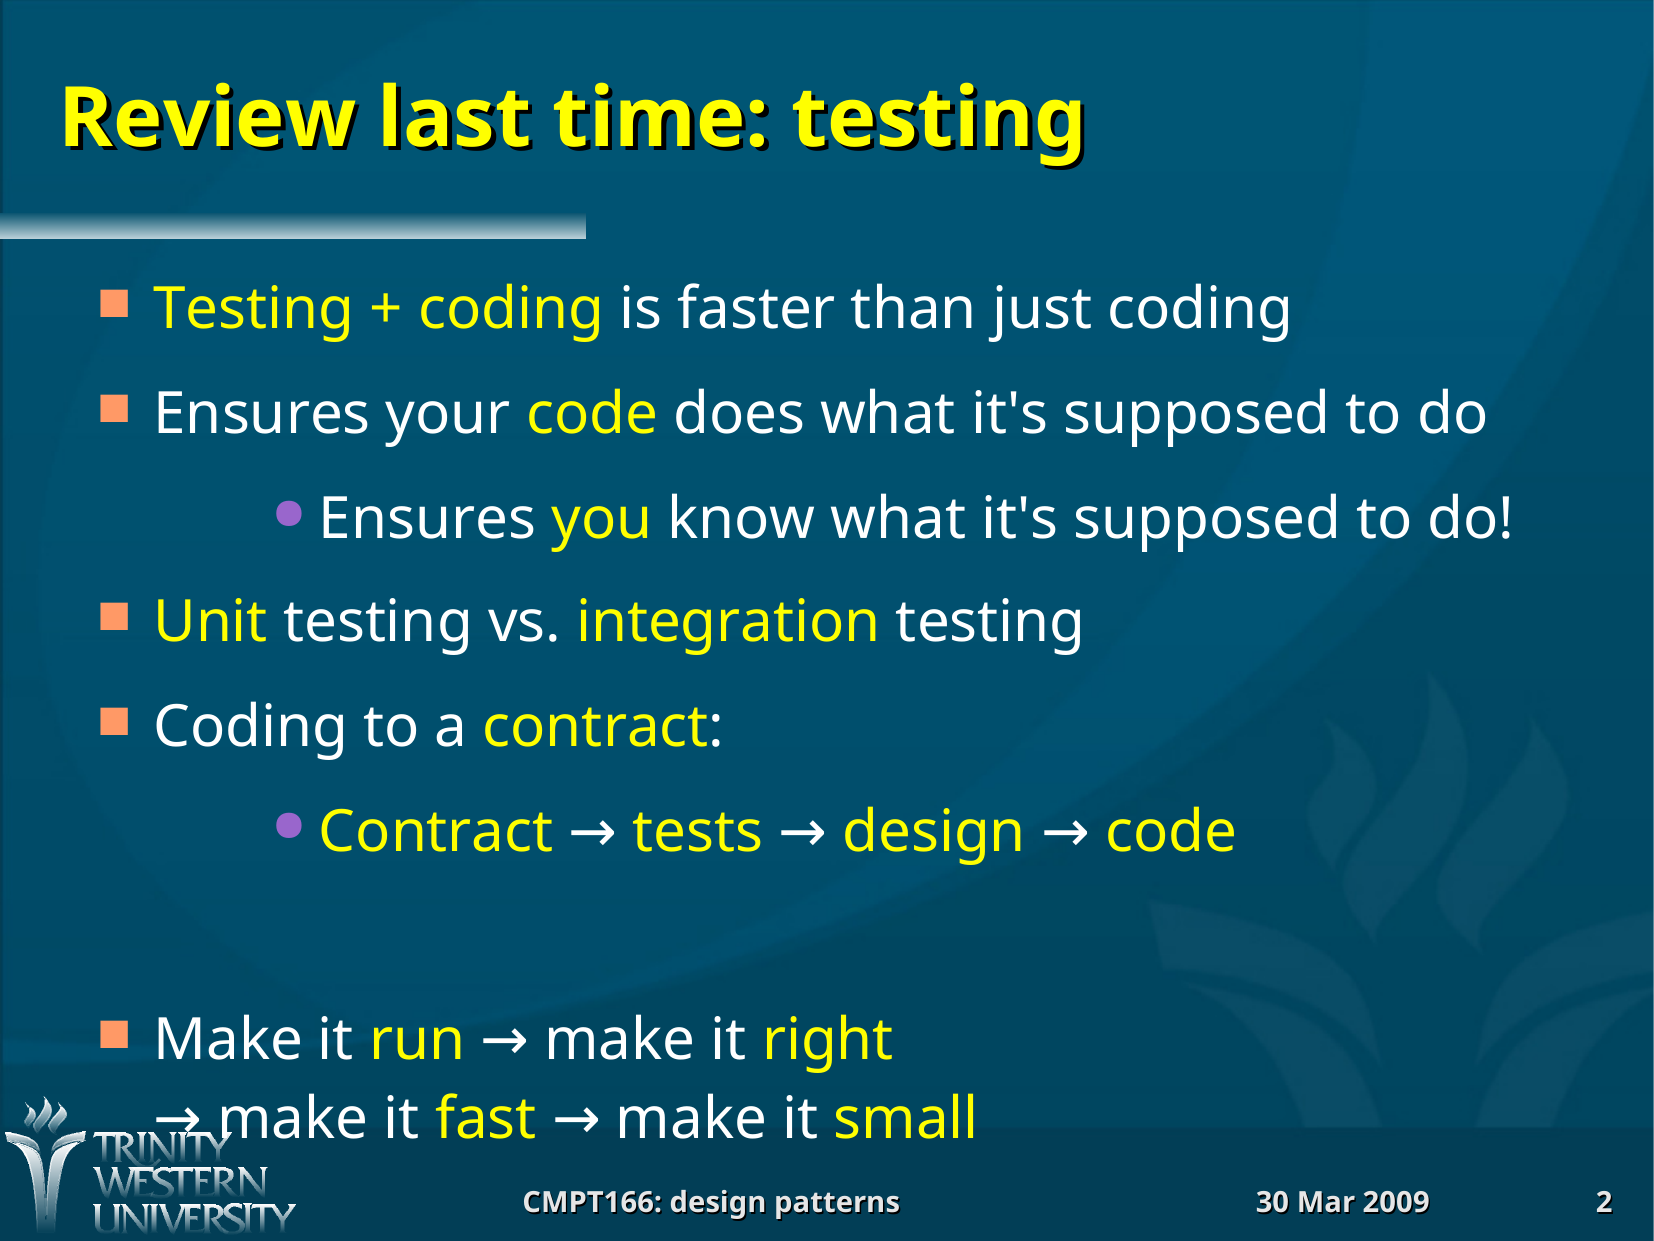

# Review last time: testing
Testing + coding is faster than just coding
Ensures your code does what it's supposed to do
Ensures you know what it's supposed to do!
Unit testing vs. integration testing
Coding to a contract:
Contract → tests → design → code
Make it run → make it right
→ make it fast → make it small
CMPT166: design patterns
30 Mar 2009
2